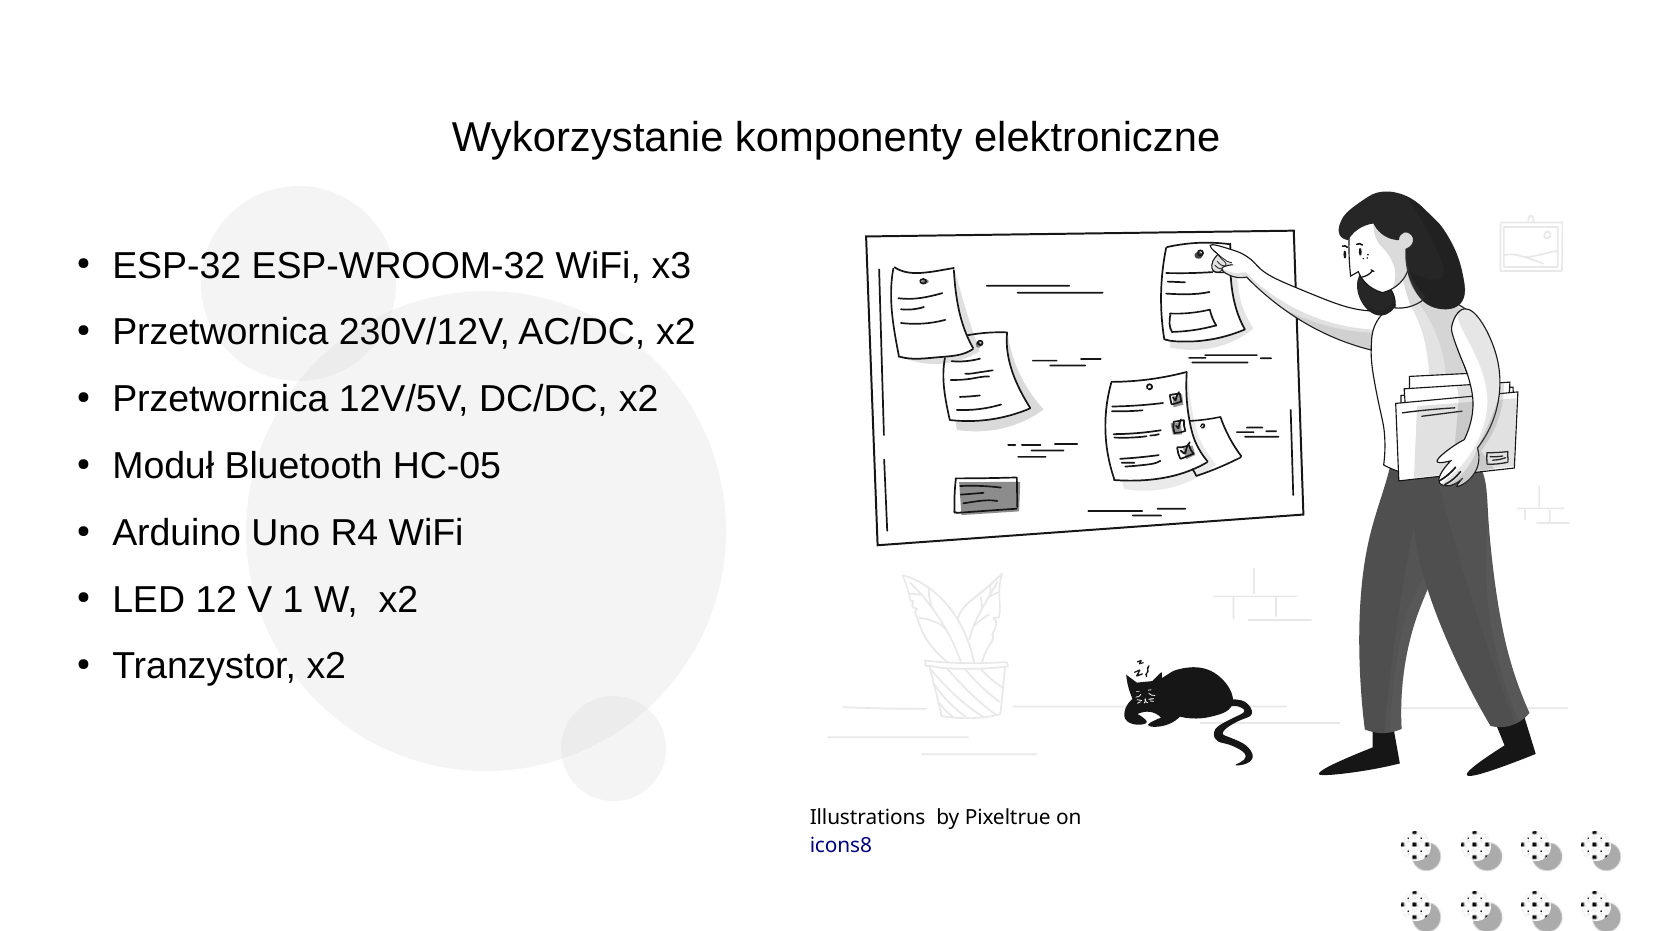

# Wykorzystanie komponenty elektroniczne
ESP-32 ESP-WROOM-32 WiFi, x3
Przetwornica 230V/12V, AC/DC, x2
Przetwornica 12V/5V, DC/DC, x2
Moduł Bluetooth HC-05
Arduino Uno R4 WiFi
LED 12 V 1 W, x2
Tranzystor, x2